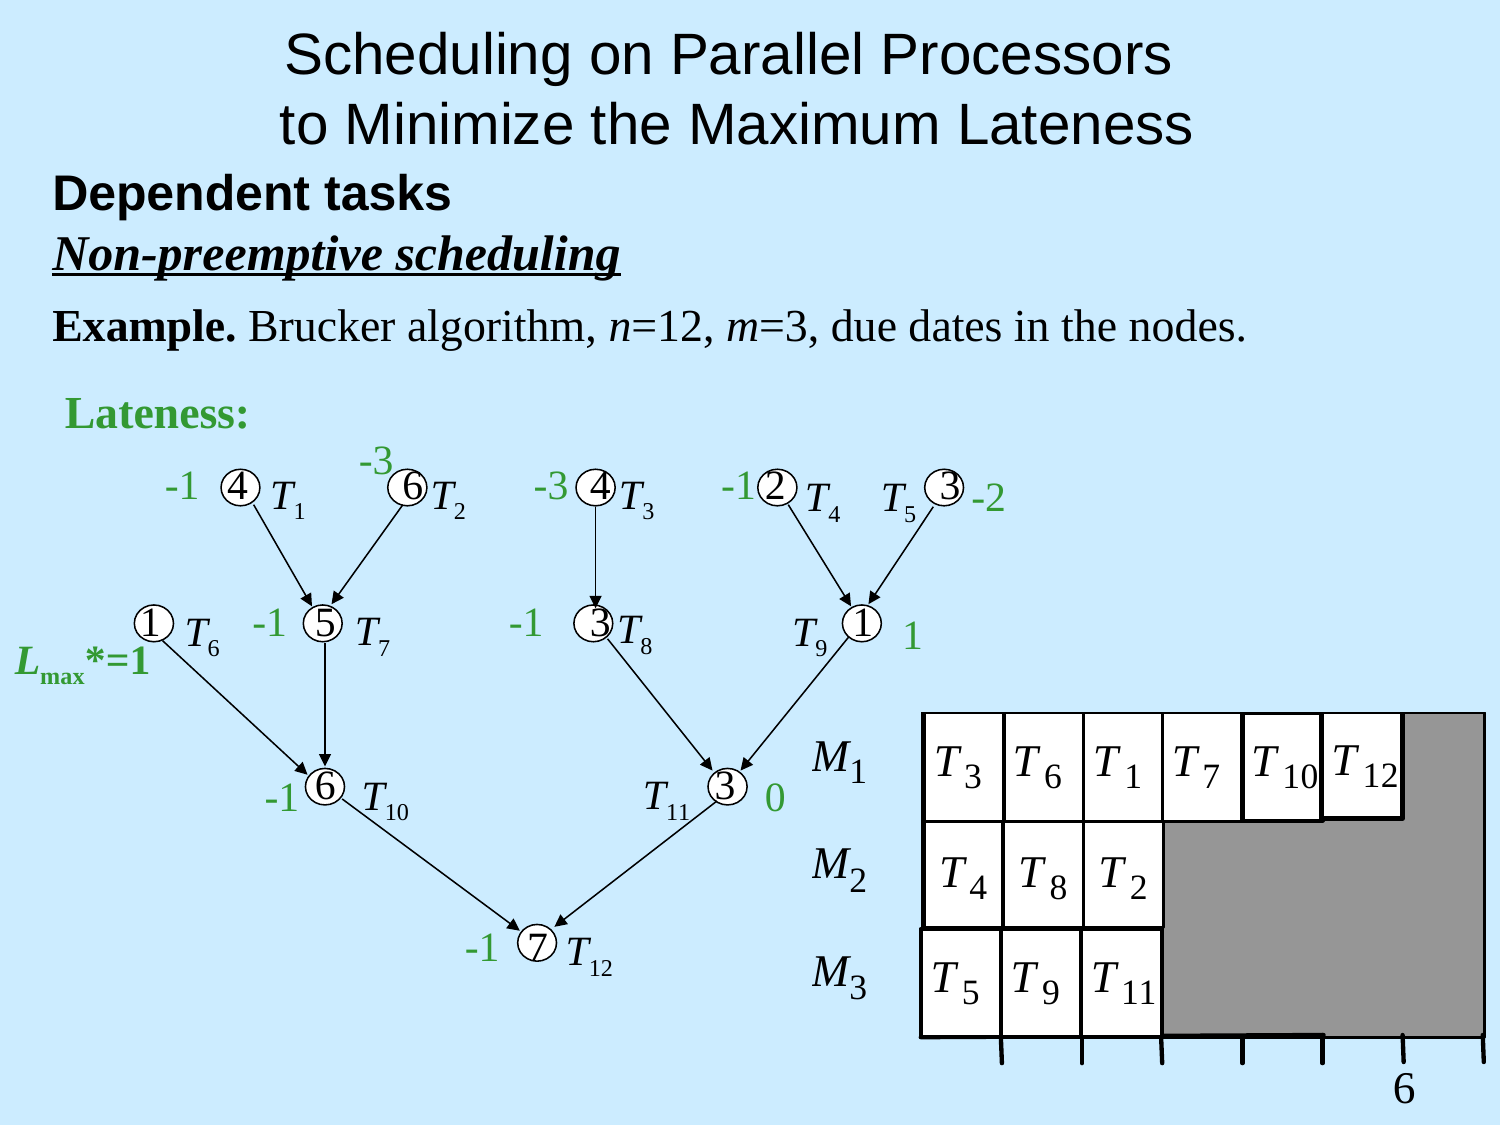

# Scheduling on Parallel Processors to Minimize the Maximum Lateness
Dependent tasks
Non-preemptive scheduling
Example. Brucker algorithm, n=12, m=3, due dates in the nodes.
Lateness:
 -3
-1
 -3
 -1
 -2
-1
 -1
1
Lmax*=1
-1
0
-1
4
6
4
2
3
T1
T2
T3
T4
T5
1
5
3
1
T8
T7
T6
T9
6
3
T11
T10
7
T12